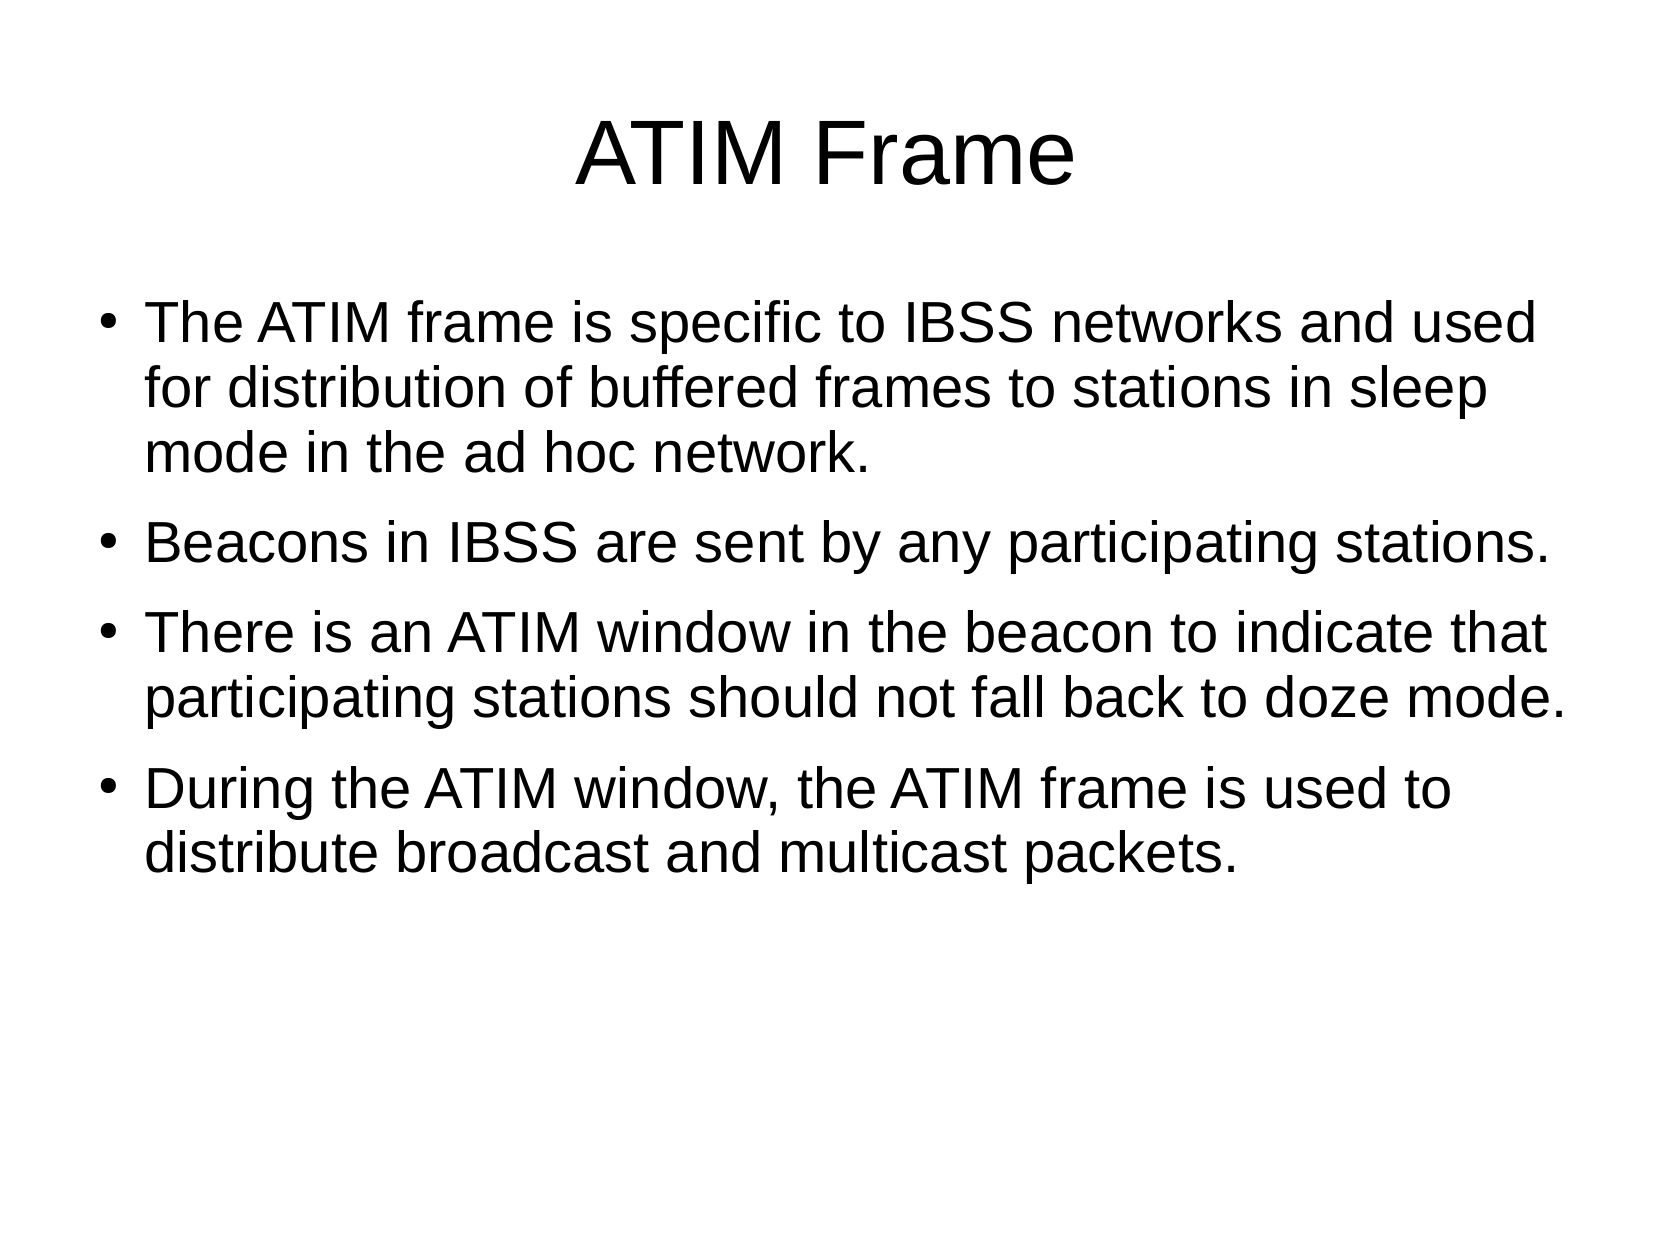

# ATIM Frame
The ATIM frame is specific to IBSS networks and used for distribution of buffered frames to stations in sleep mode in the ad hoc network.
Beacons in IBSS are sent by any participating stations.
There is an ATIM window in the beacon to indicate that participating stations should not fall back to doze mode.
During the ATIM window, the ATIM frame is used to distribute broadcast and multicast packets.